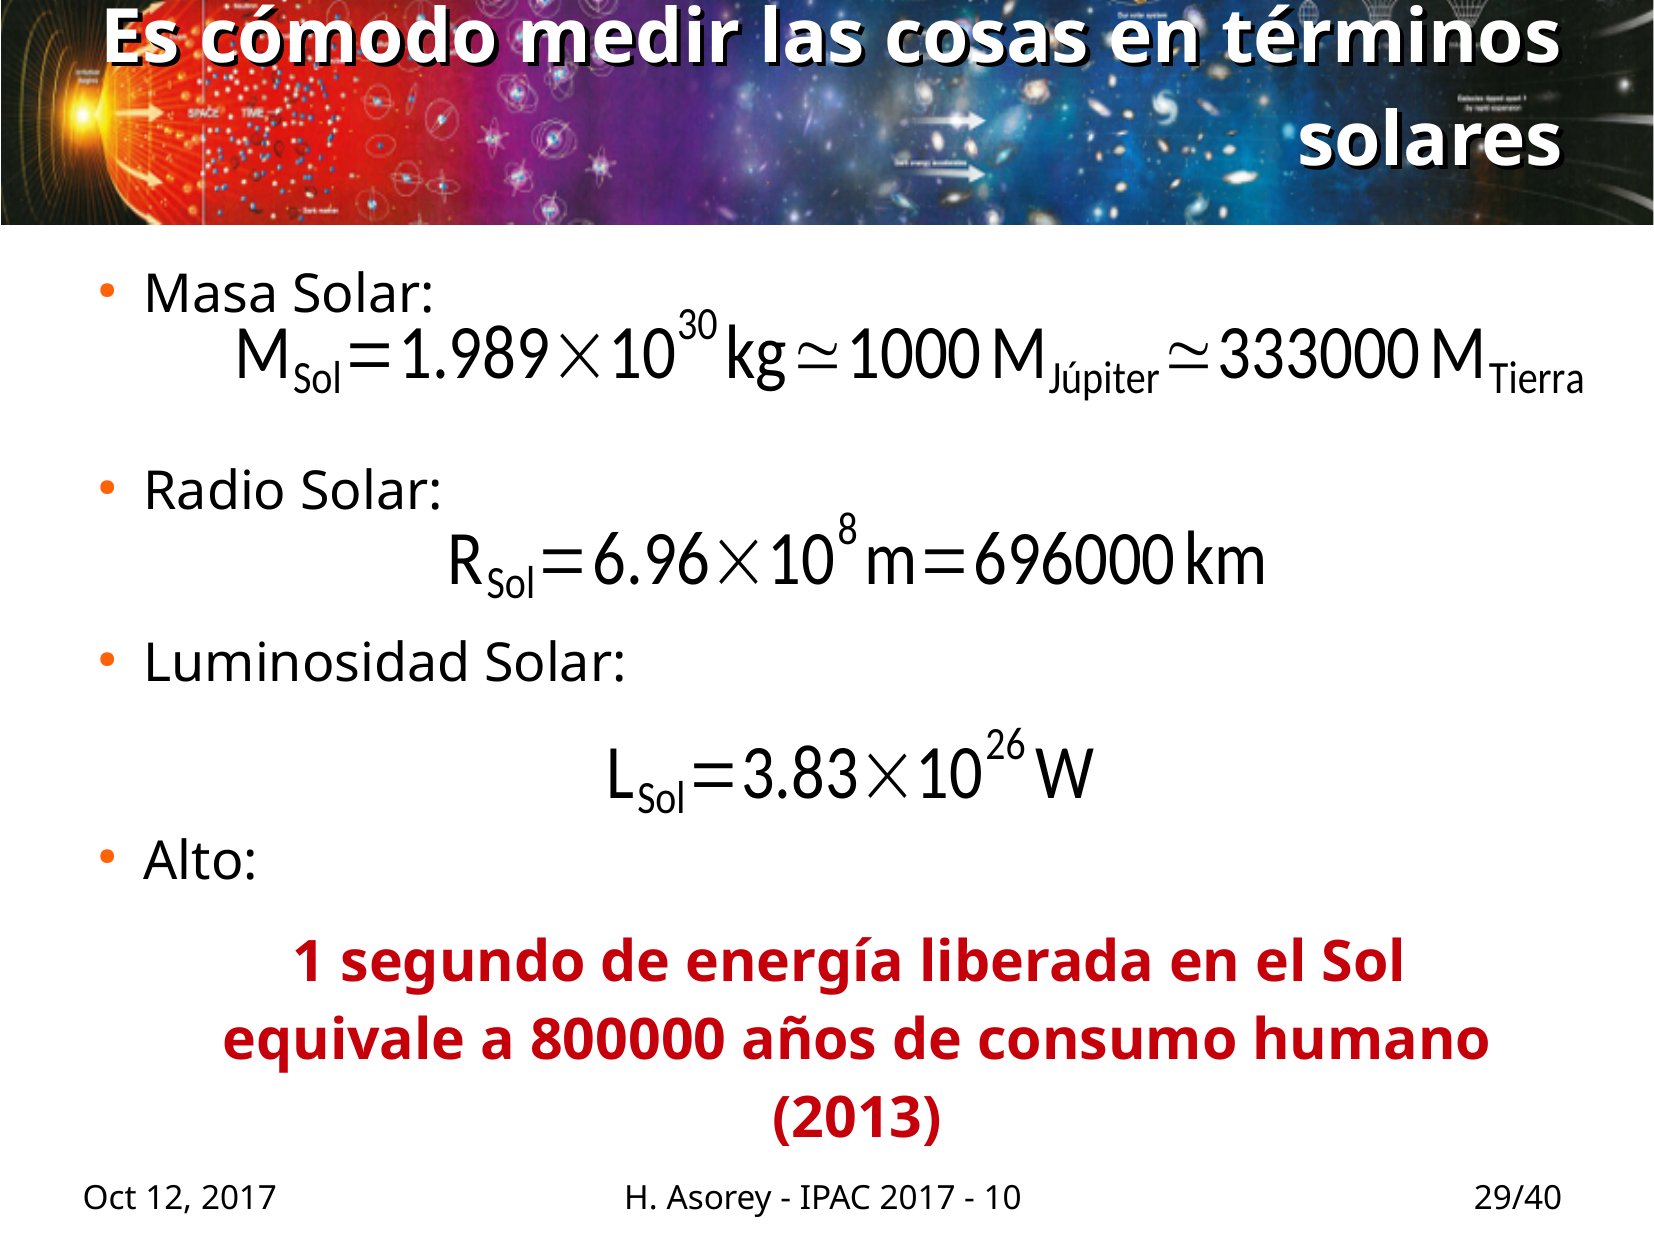

# Es cómodo medir las cosas en términos solares
Masa Solar:
Radio Solar:
Luminosidad Solar:
Alto:
1 segundo de energía liberada en el Sol
equivale a 800000 años de consumo humano (2013)
Oct 12, 2017
H. Asorey - IPAC 2017 - 10
29